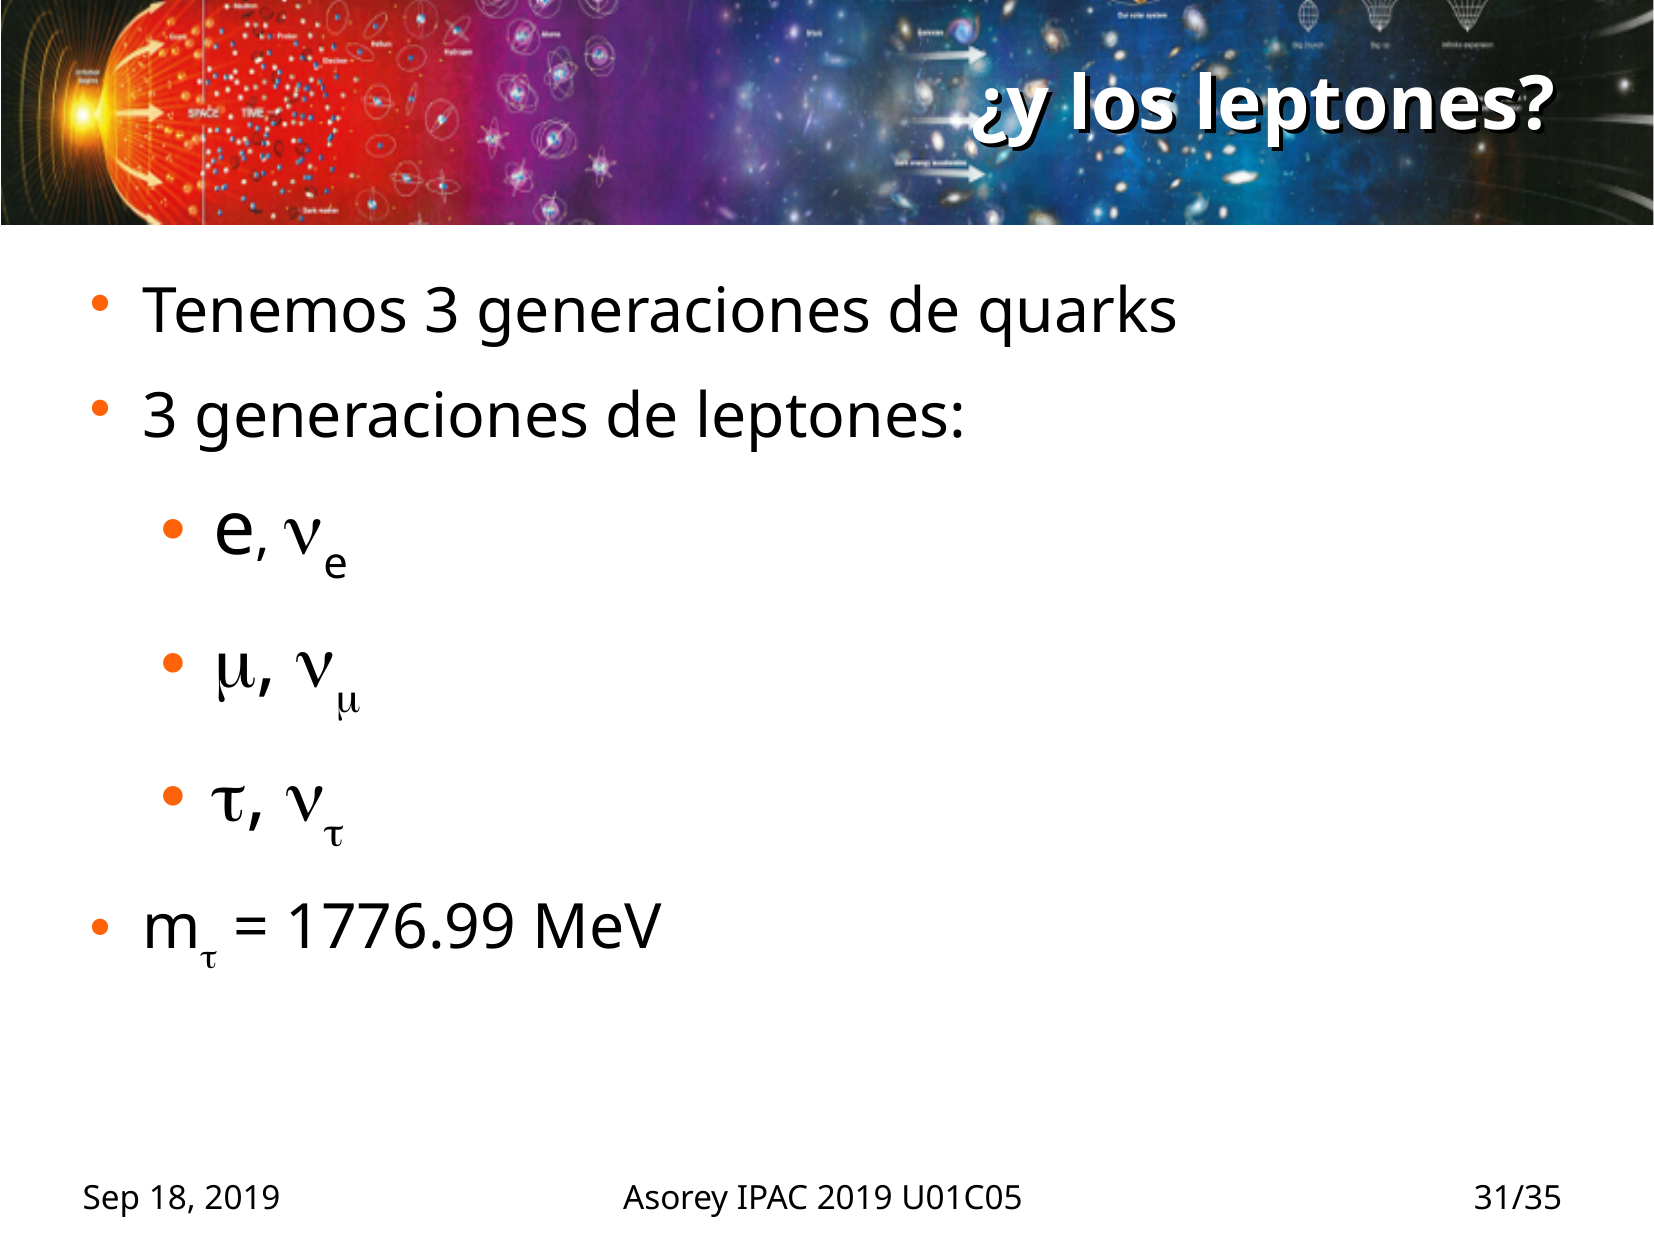

# ¿y los leptones?
Tenemos 3 generaciones de quarks
3 generaciones de leptones:
e, e
, 
, 
m = 1776.99 MeV
Sep 18, 2019
Asorey IPAC 2019 U01C05
31